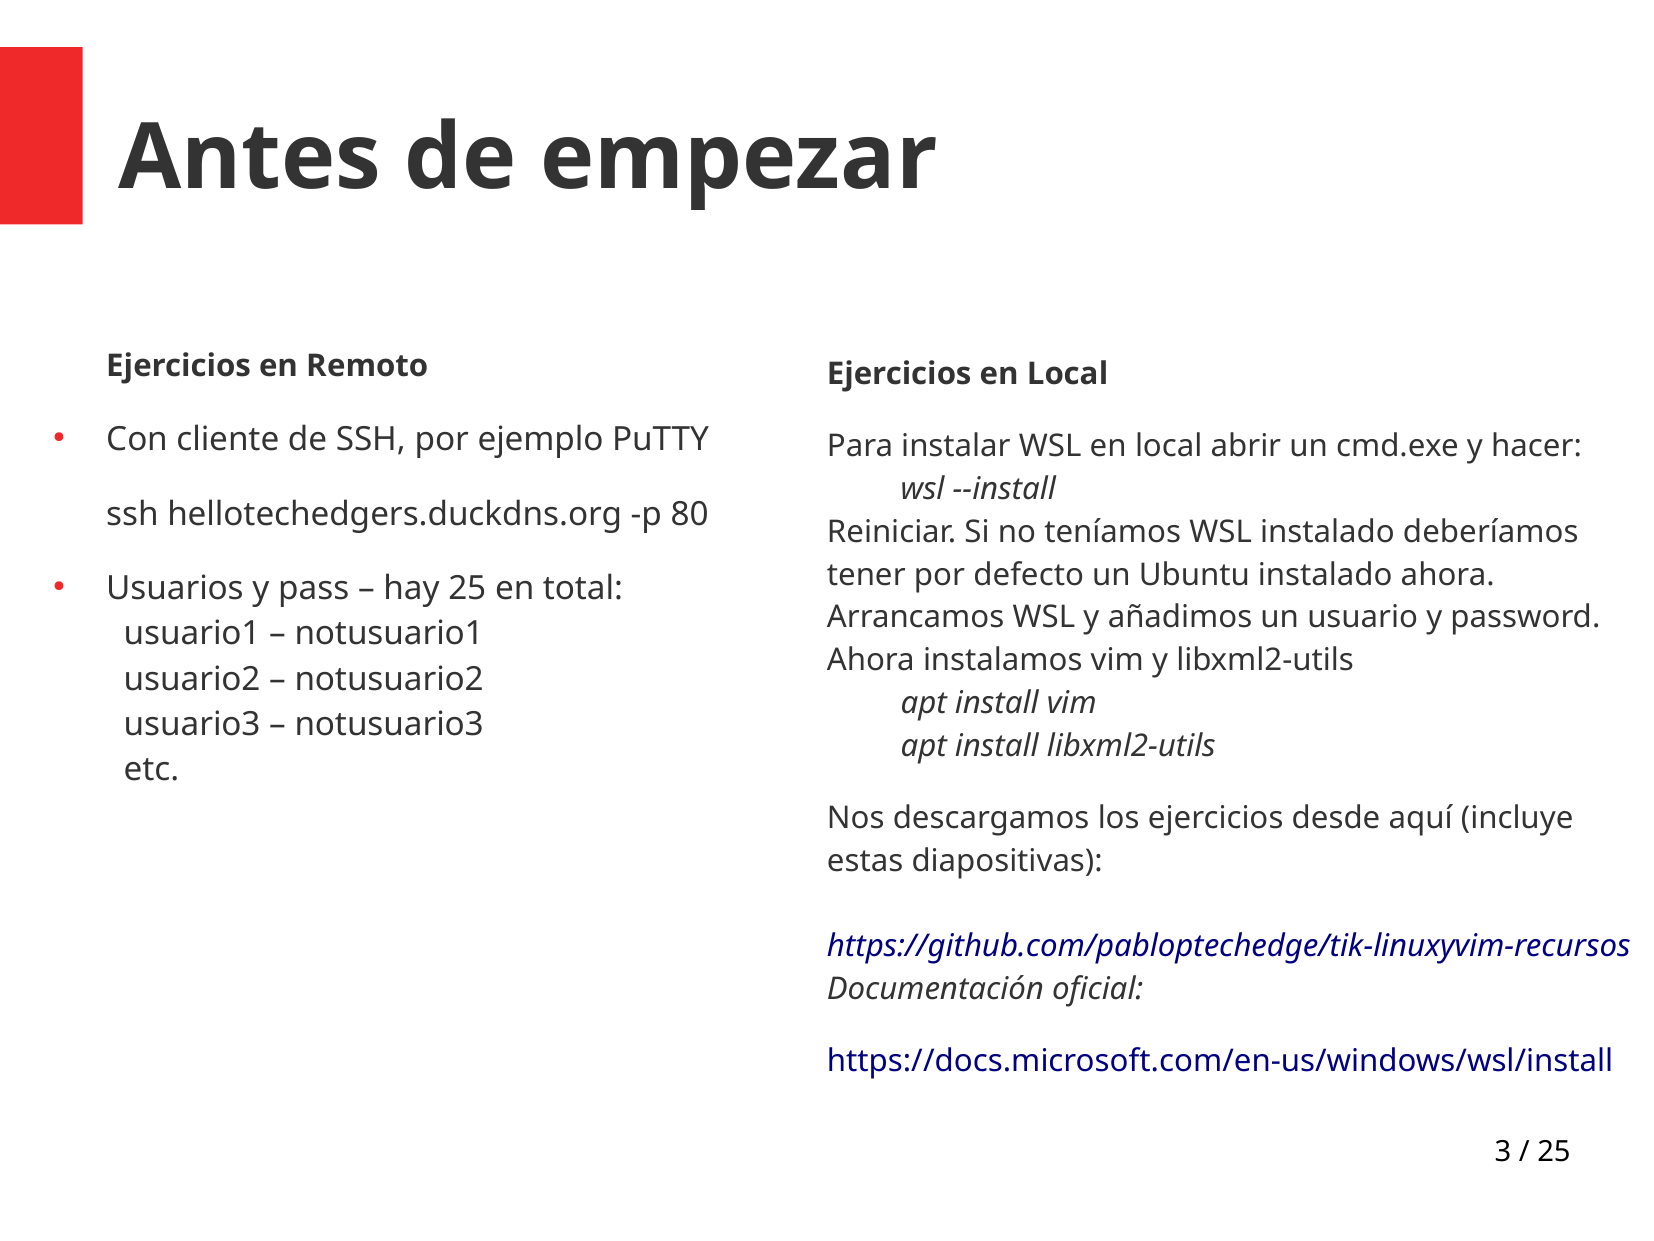

Antes de empezar
Ejercicios en Remoto
Con cliente de SSH, por ejemplo PuTTY
ssh hellotechedgers.duckdns.org -p 80
Usuarios y pass – hay 25 en total:
 usuario1 – notusuario1
 usuario2 – notusuario2
 usuario3 – notusuario3
 etc.
# Ejercicios en Local
Para instalar WSL en local abrir un cmd.exe y hacer:
	wsl --install
Reiniciar. Si no teníamos WSL instalado deberíamos tener por defecto un Ubuntu instalado ahora. Arrancamos WSL y añadimos un usuario y password.
Ahora instalamos vim y libxml2-utils
	apt install vim
	apt install libxml2-utils
Nos descargamos los ejercicios desde aquí (incluye estas diapositivas):
	https://github.com/pabloptechedge/tik-linuxyvim-recursos
Documentación oficial:
https://docs.microsoft.com/en-us/windows/wsl/install
3